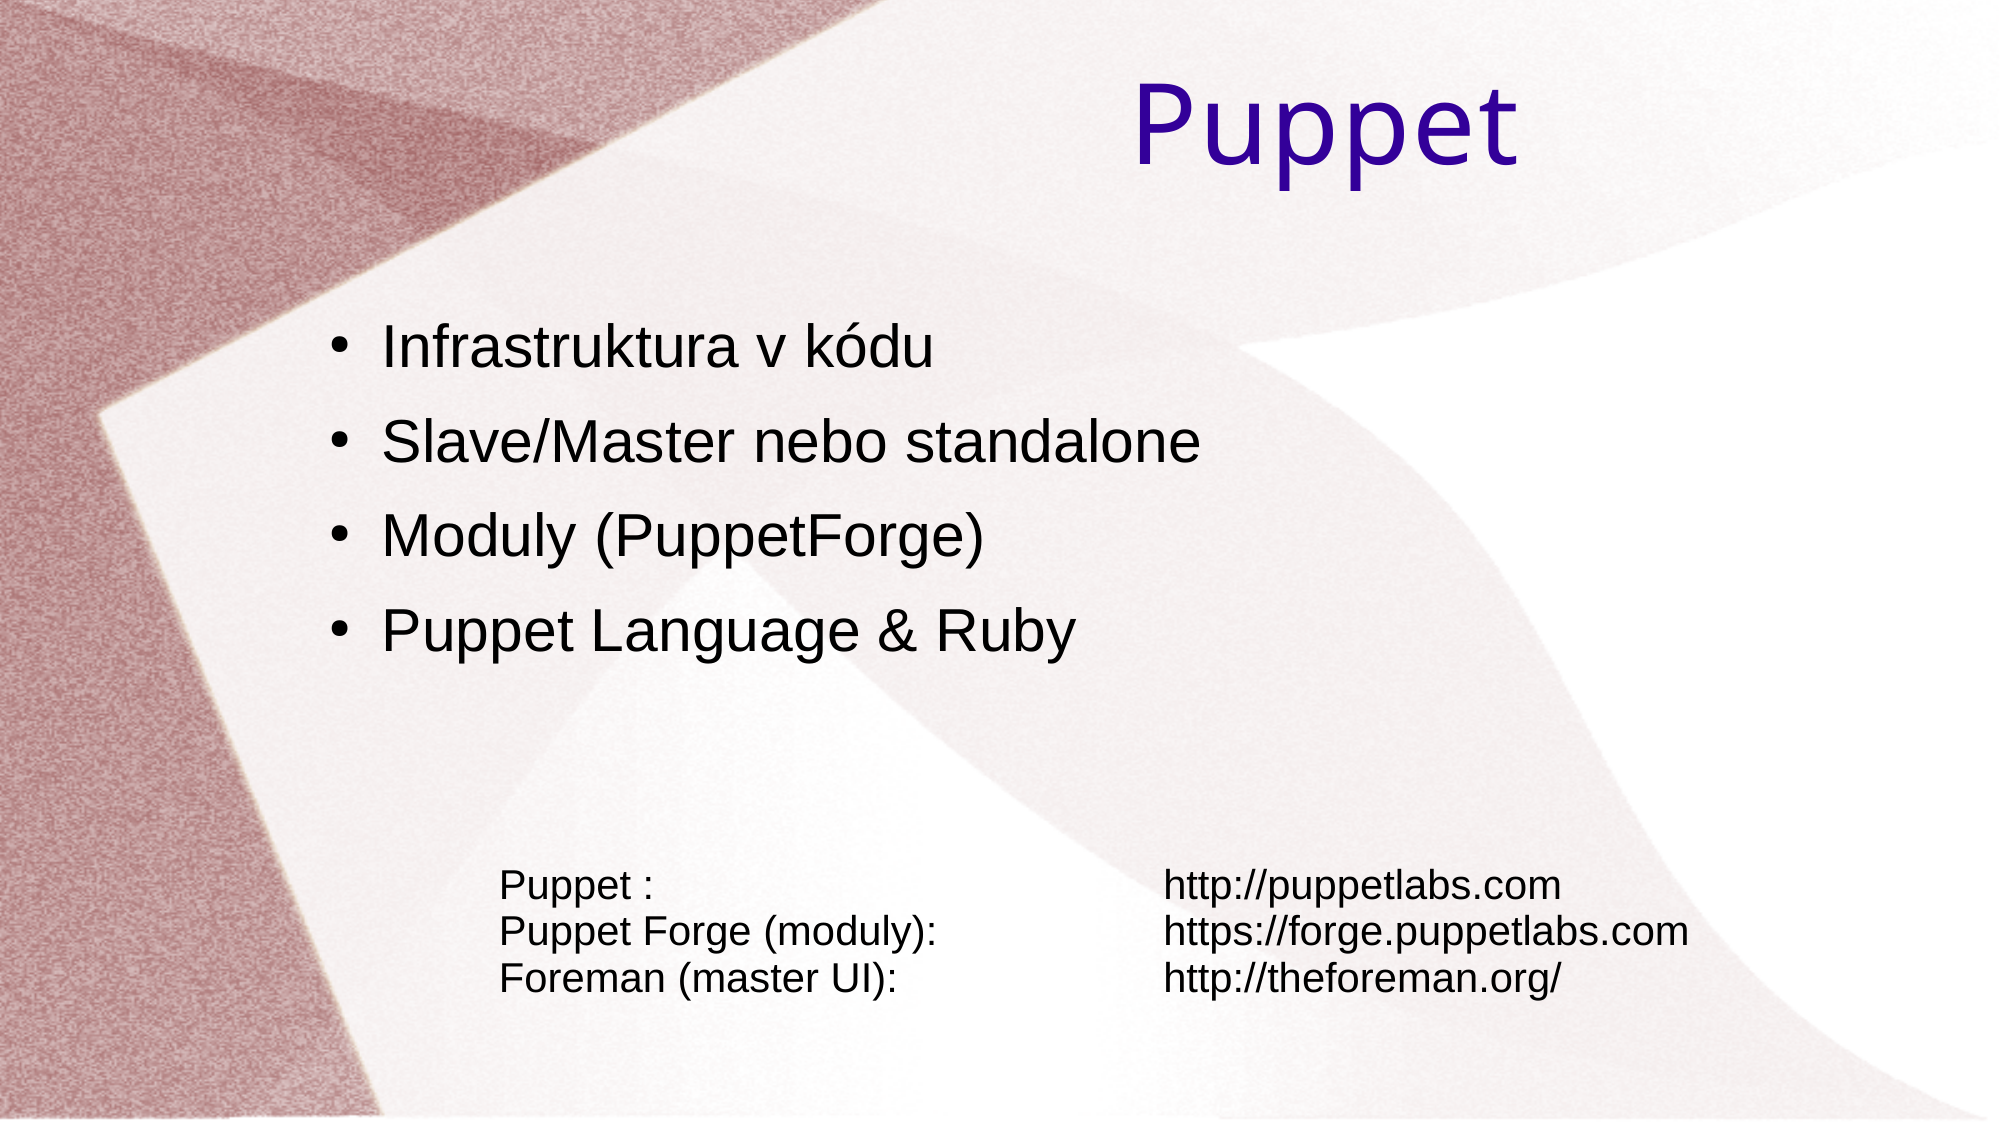

# Puppet
Infrastruktura v kódu
Slave/Master nebo standalone
Moduly (PuppetForge)
Puppet Language & Ruby
Puppet : 							http://puppetlabs.com
Puppet Forge (moduly):				https://forge.puppetlabs.com
Foreman (master UI):				http://theforeman.org/